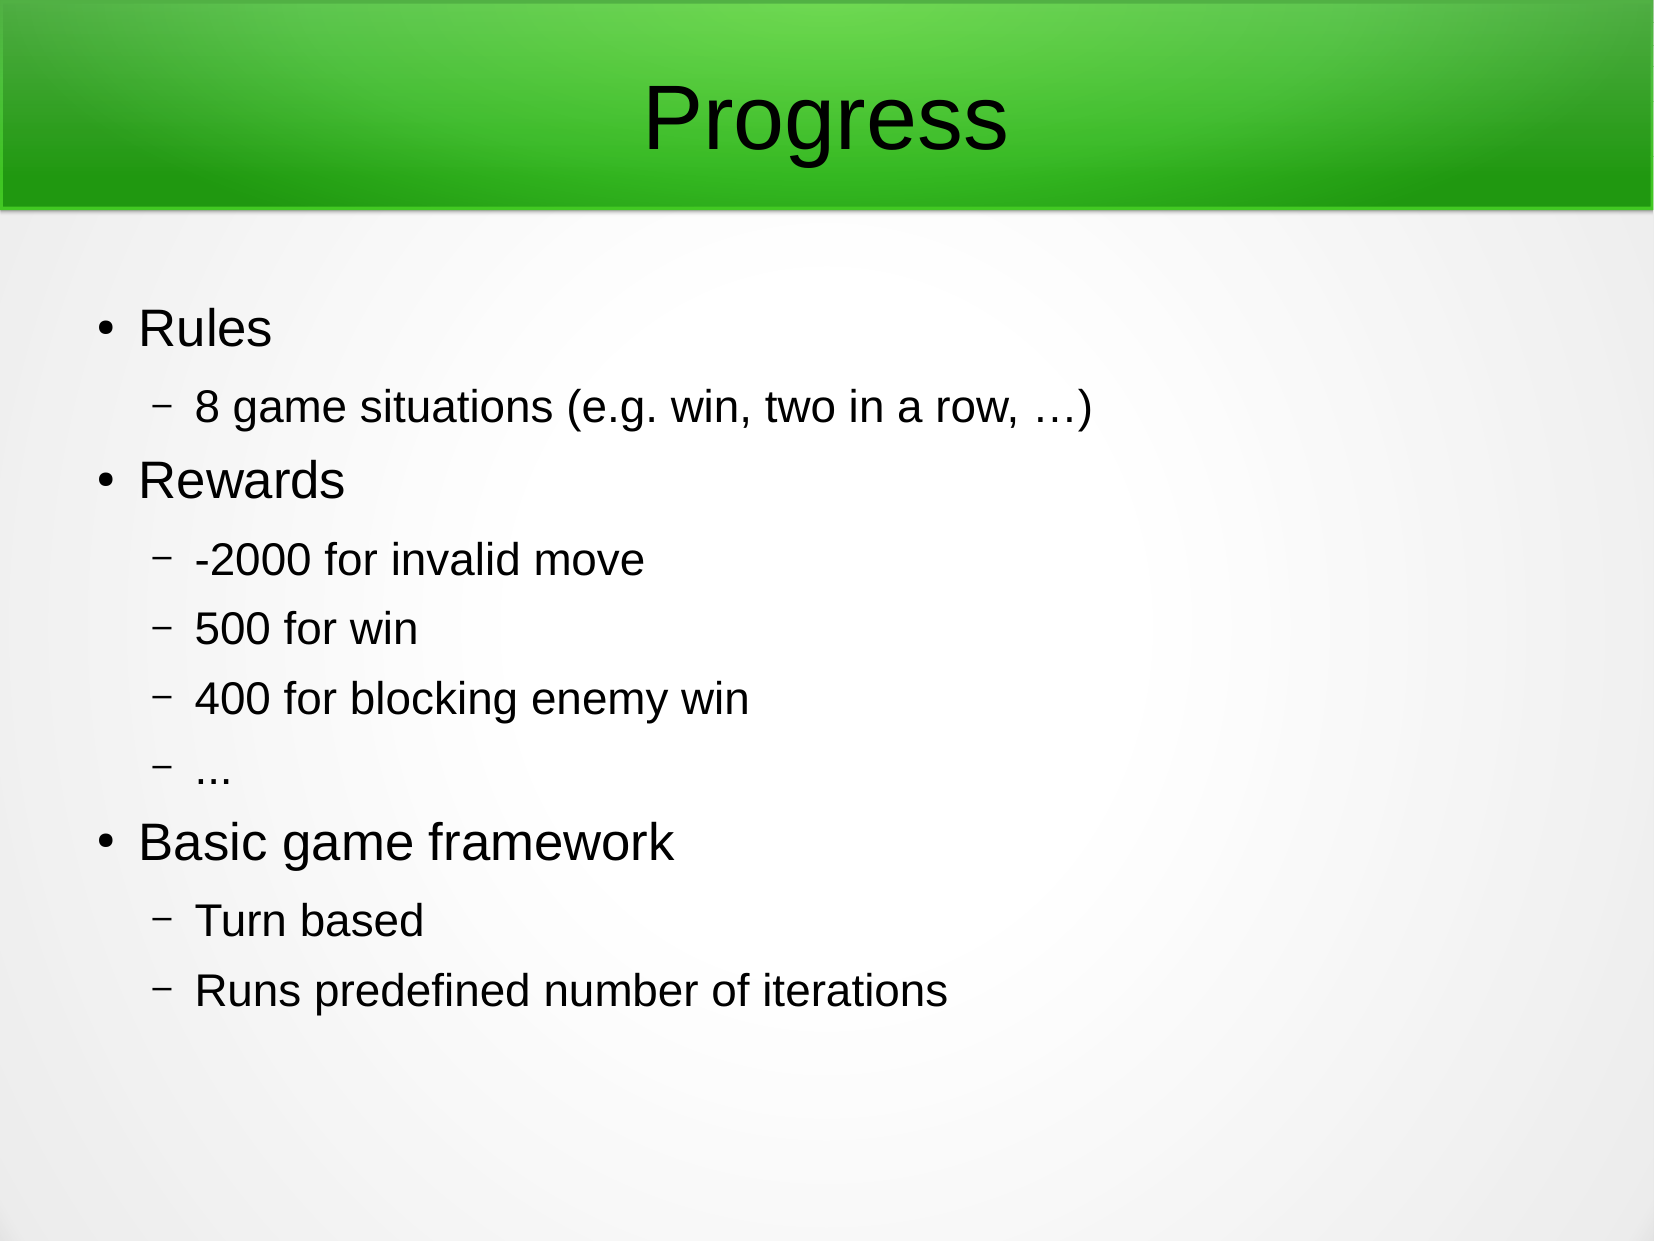

# Progress
Rules
8 game situations (e.g. win, two in a row, …)
Rewards
-2000 for invalid move
500 for win
400 for blocking enemy win
...
Basic game framework
Turn based
Runs predefined number of iterations